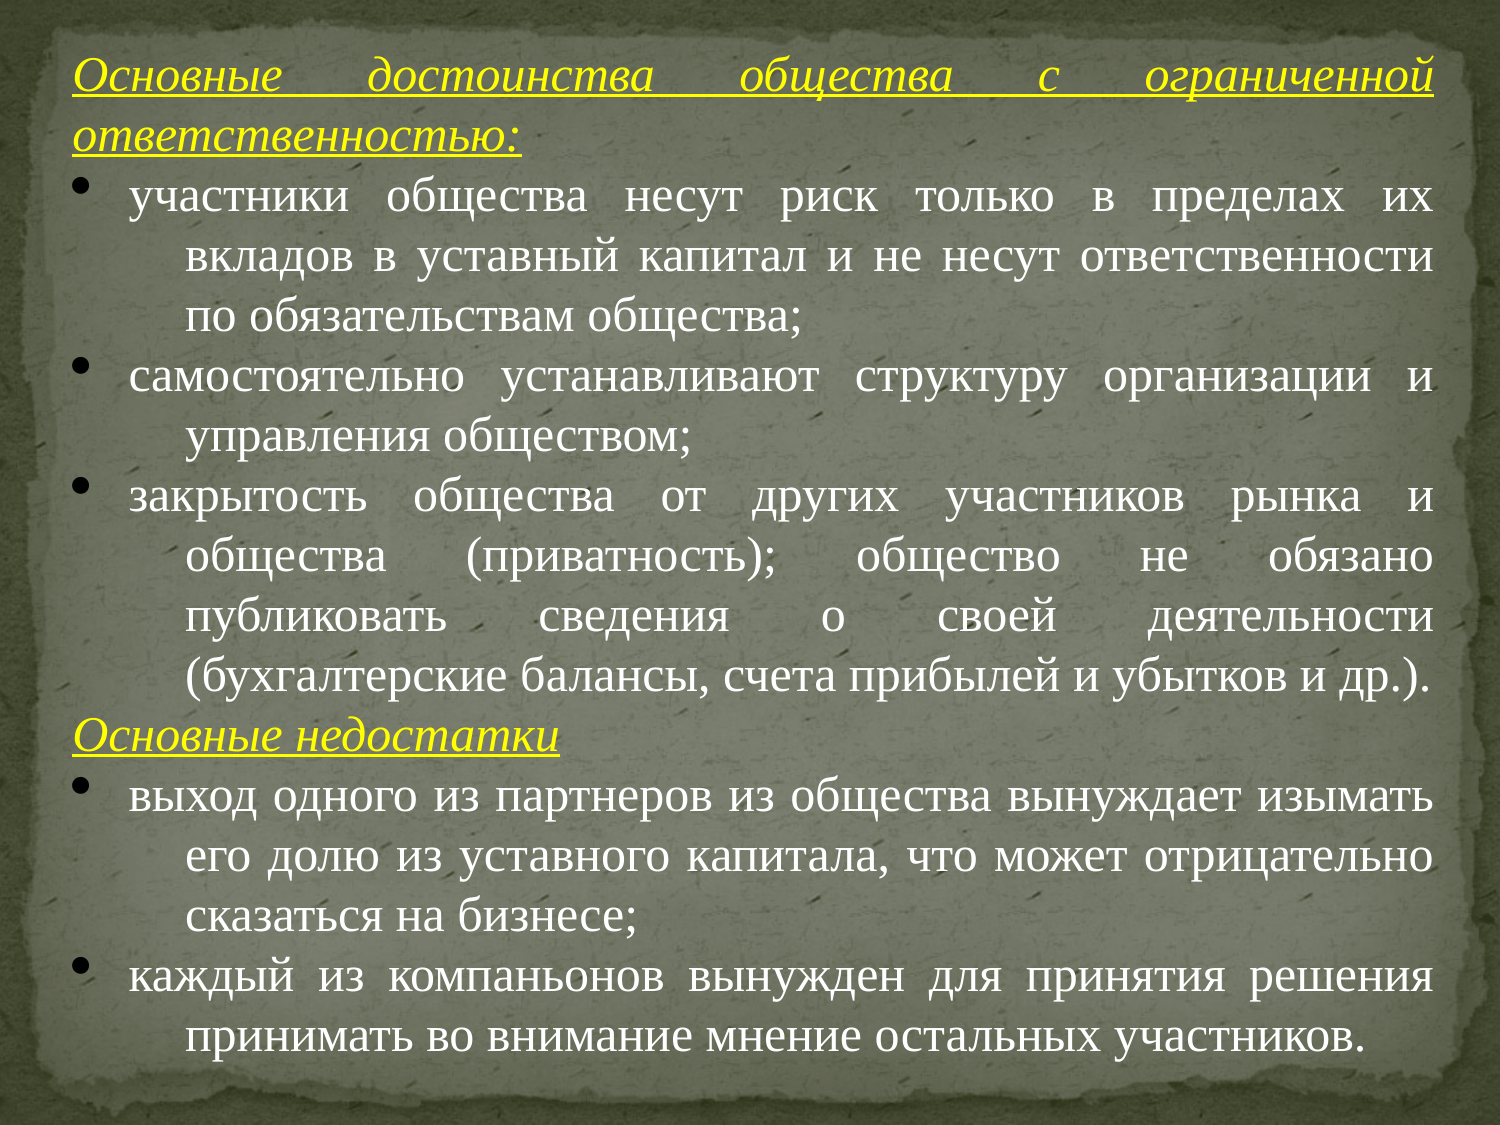

Основные достоинства общества с ограниченной ответственностью:
участники общества несут риск только в пределах их вкладов в уставный капитал и не несут ответственности по обязательствам общества;
самостоятельно устанавливают структуру организации и управления обществом;
закрытость общества от других участников рынка и общества (приватность); общество не обязано публиковать сведения о своей деятельности (бухгалтерские балансы, счета прибылей и убытков и др.).
Основные недостатки
выход одного из партнеров из общества вынуждает изымать его долю из уставного капитала, что может отрицательно сказаться на бизнесе;
каждый из компаньонов вынужден для принятия решения принимать во внимание мнение остальных участников.